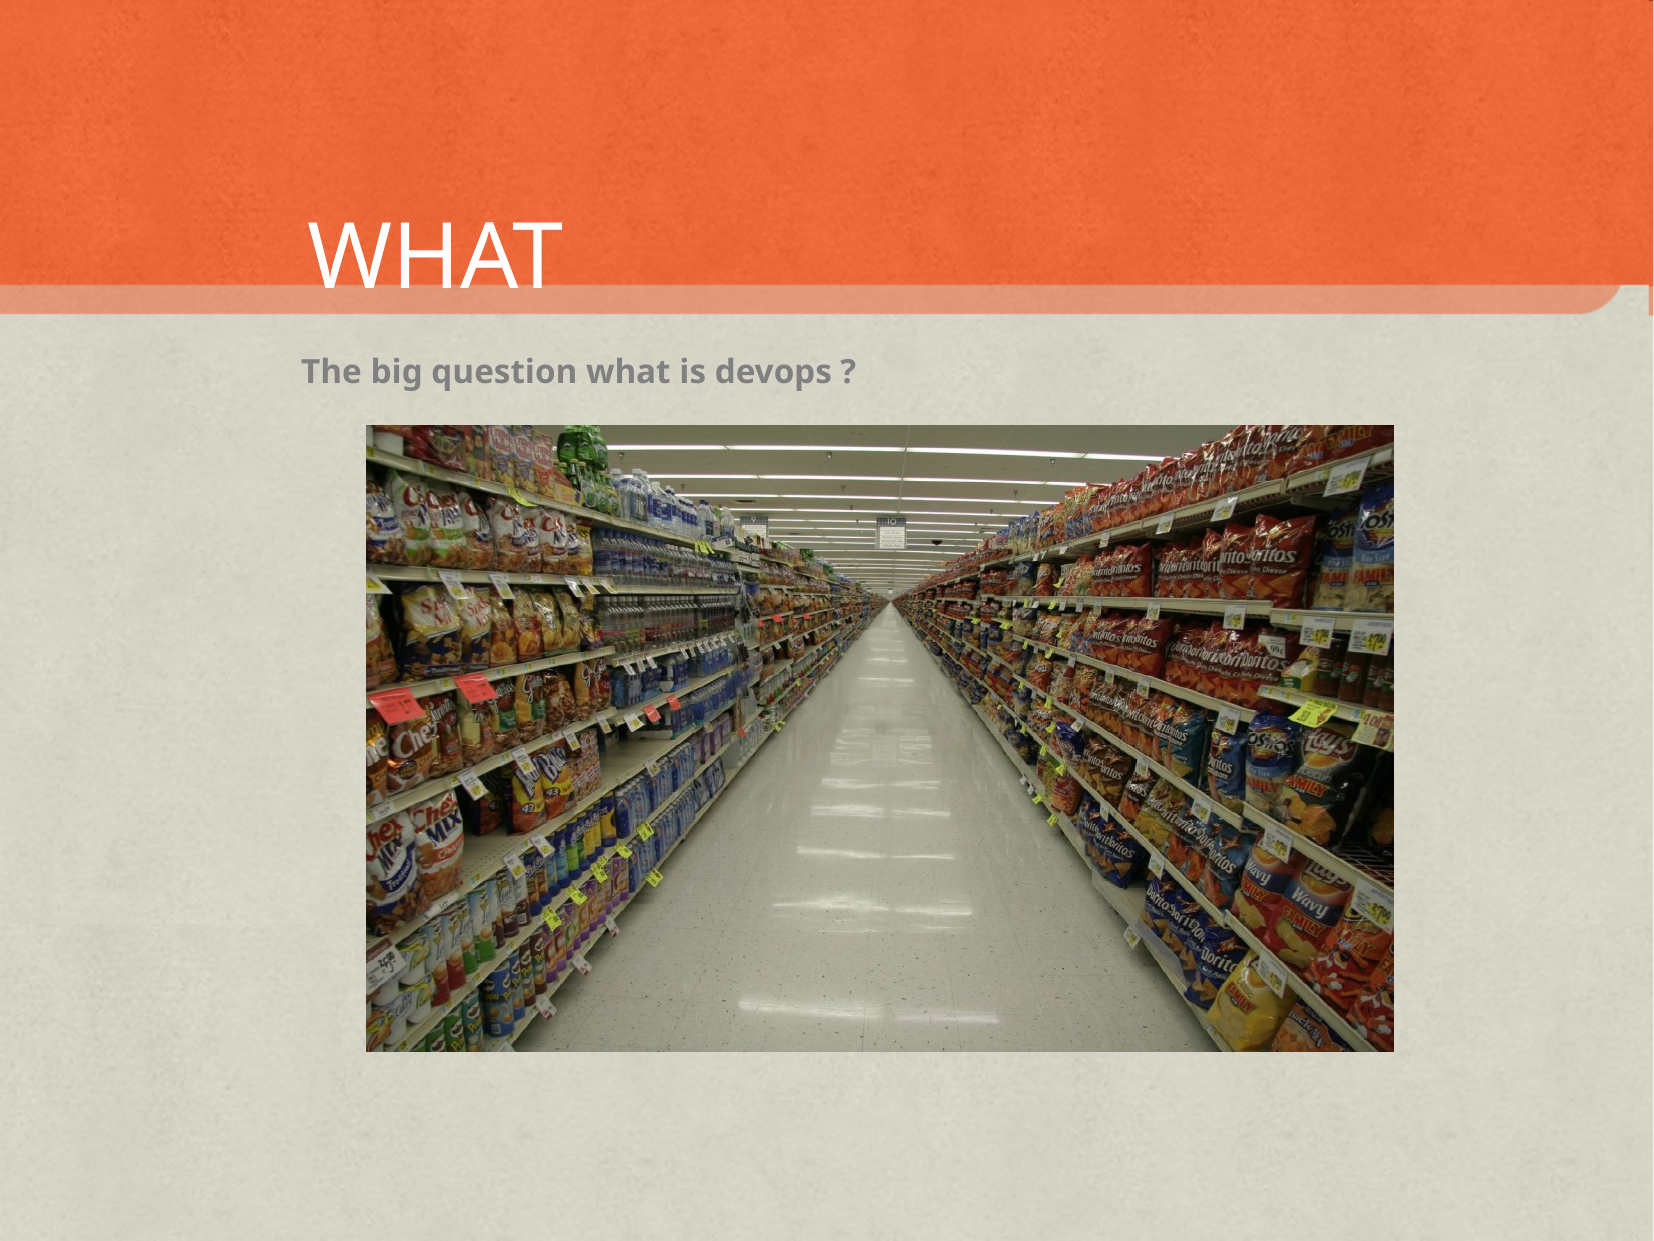

# WHAT
The big question what is devops ?